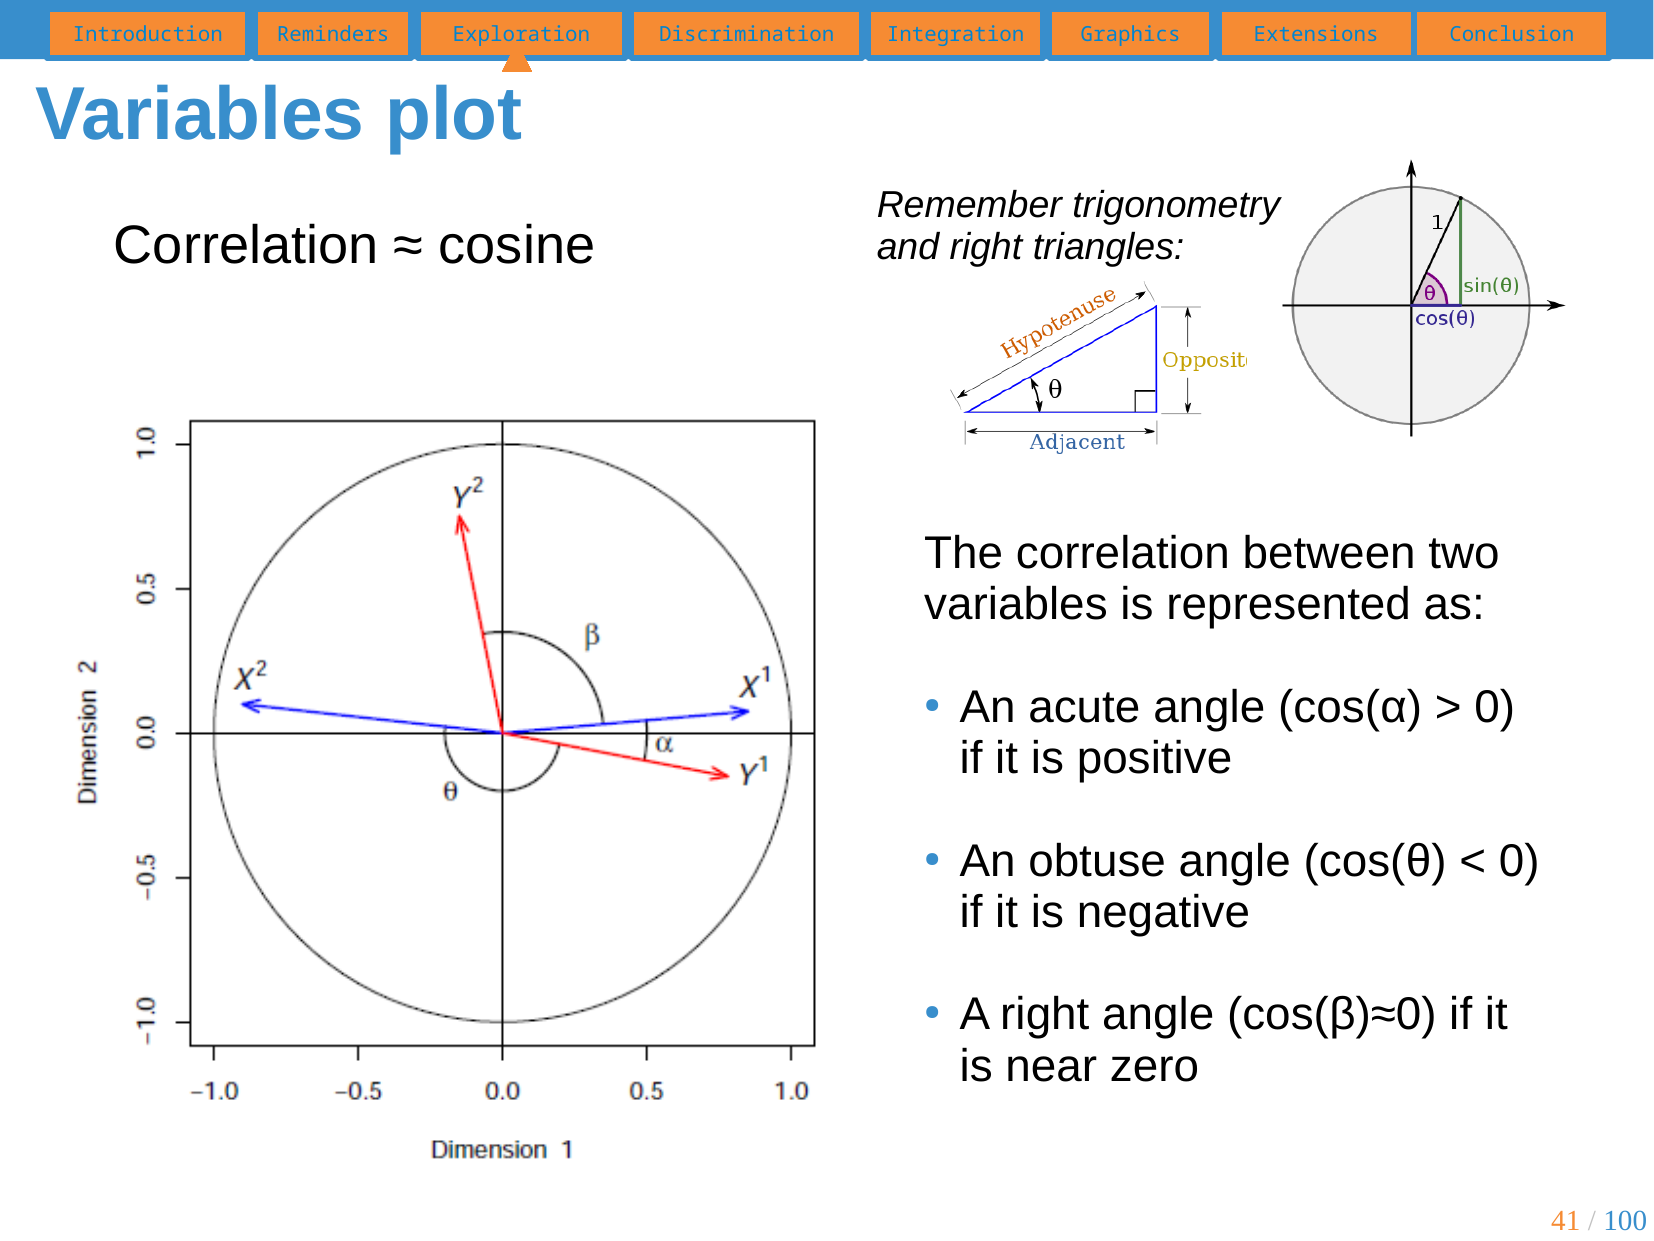

# Variables plot
Remember trigonometry and right triangles:
Correlation ≈ cosine
The correlation between two variables is represented as:
An acute angle (cos(α) > 0) if it is positive
An obtuse angle (cos(θ) < 0) if it is negative
A right angle (cos(β)≈0) if it is near zero
41